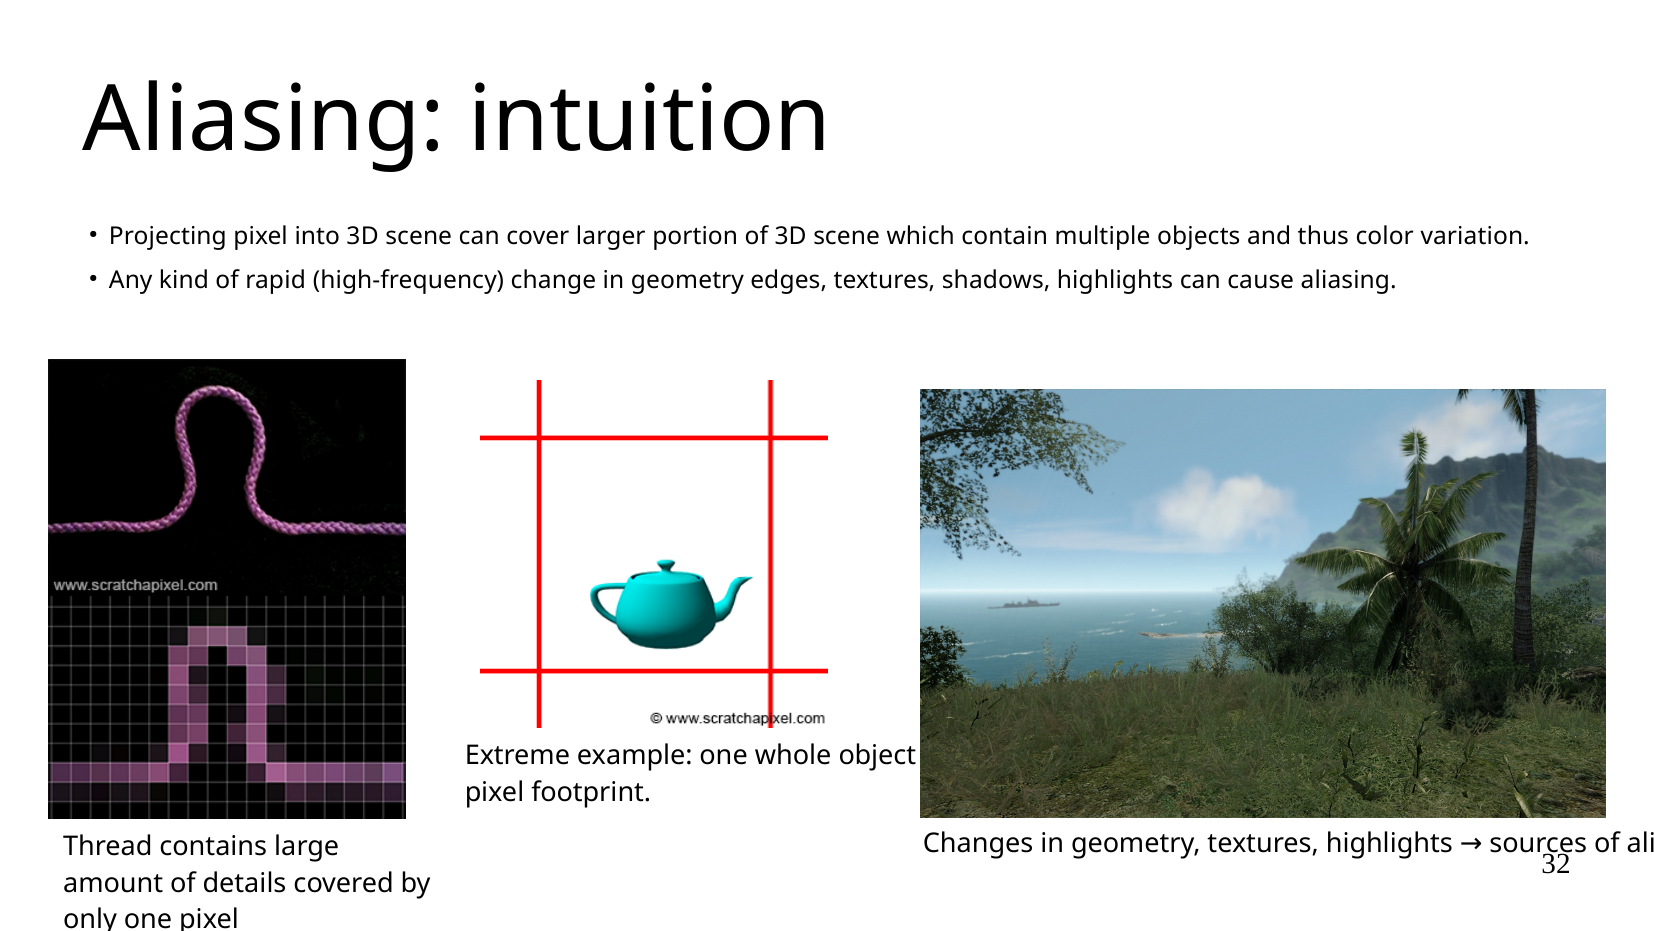

# Aliasing: intuition
Projecting pixel into 3D scene can cover larger portion of 3D scene which contain multiple objects and thus color variation.
Any kind of rapid (high-frequency) change in geometry edges, textures, shadows, highlights can cause aliasing.
Extreme example: one whole object in pixel footprint.
Changes in geometry, textures, highlights → sources of aliasing.
Thread contains large amount of details covered by only one pixel
32